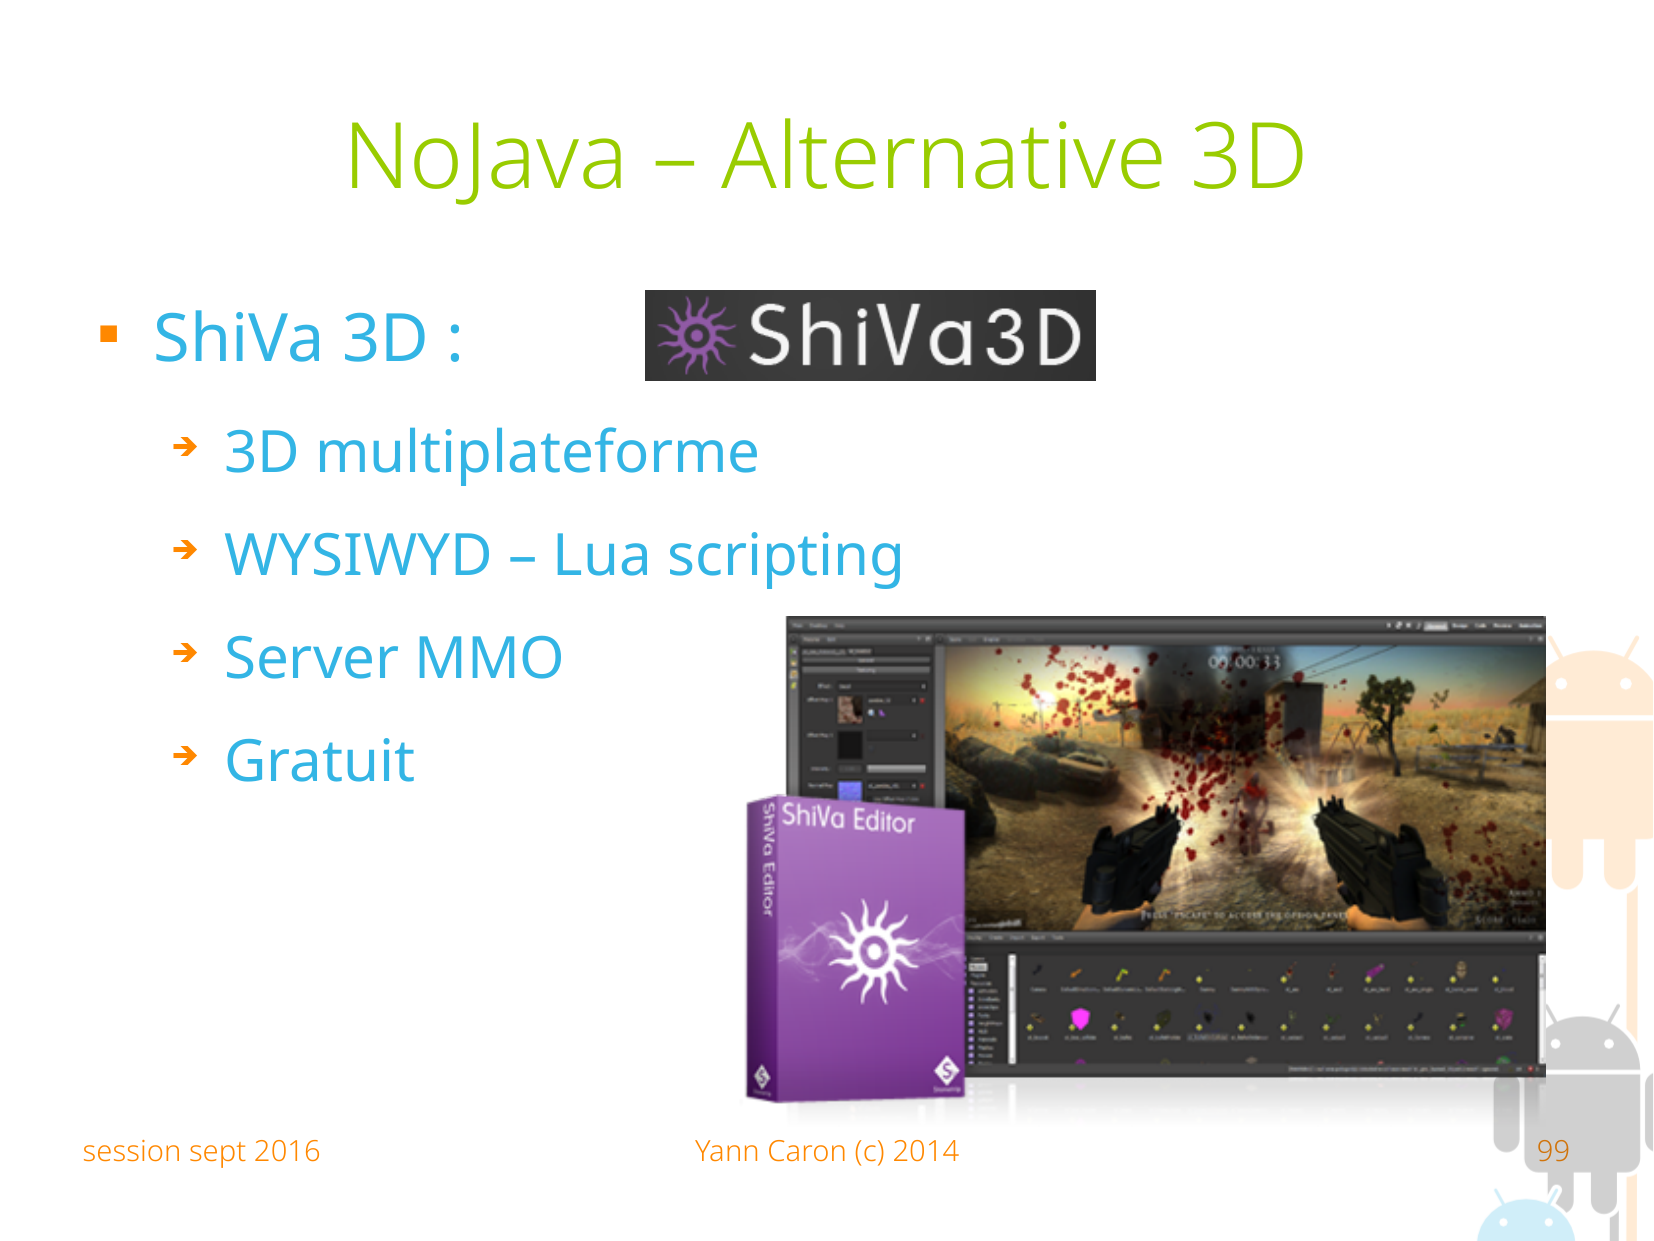

# NoJava – Alternative 3D
ShiVa 3D :
3D multiplateforme
WYSIWYD – Lua scripting
Server MMO
Gratuit
session sept 2016
Yann Caron (c) 2014
99